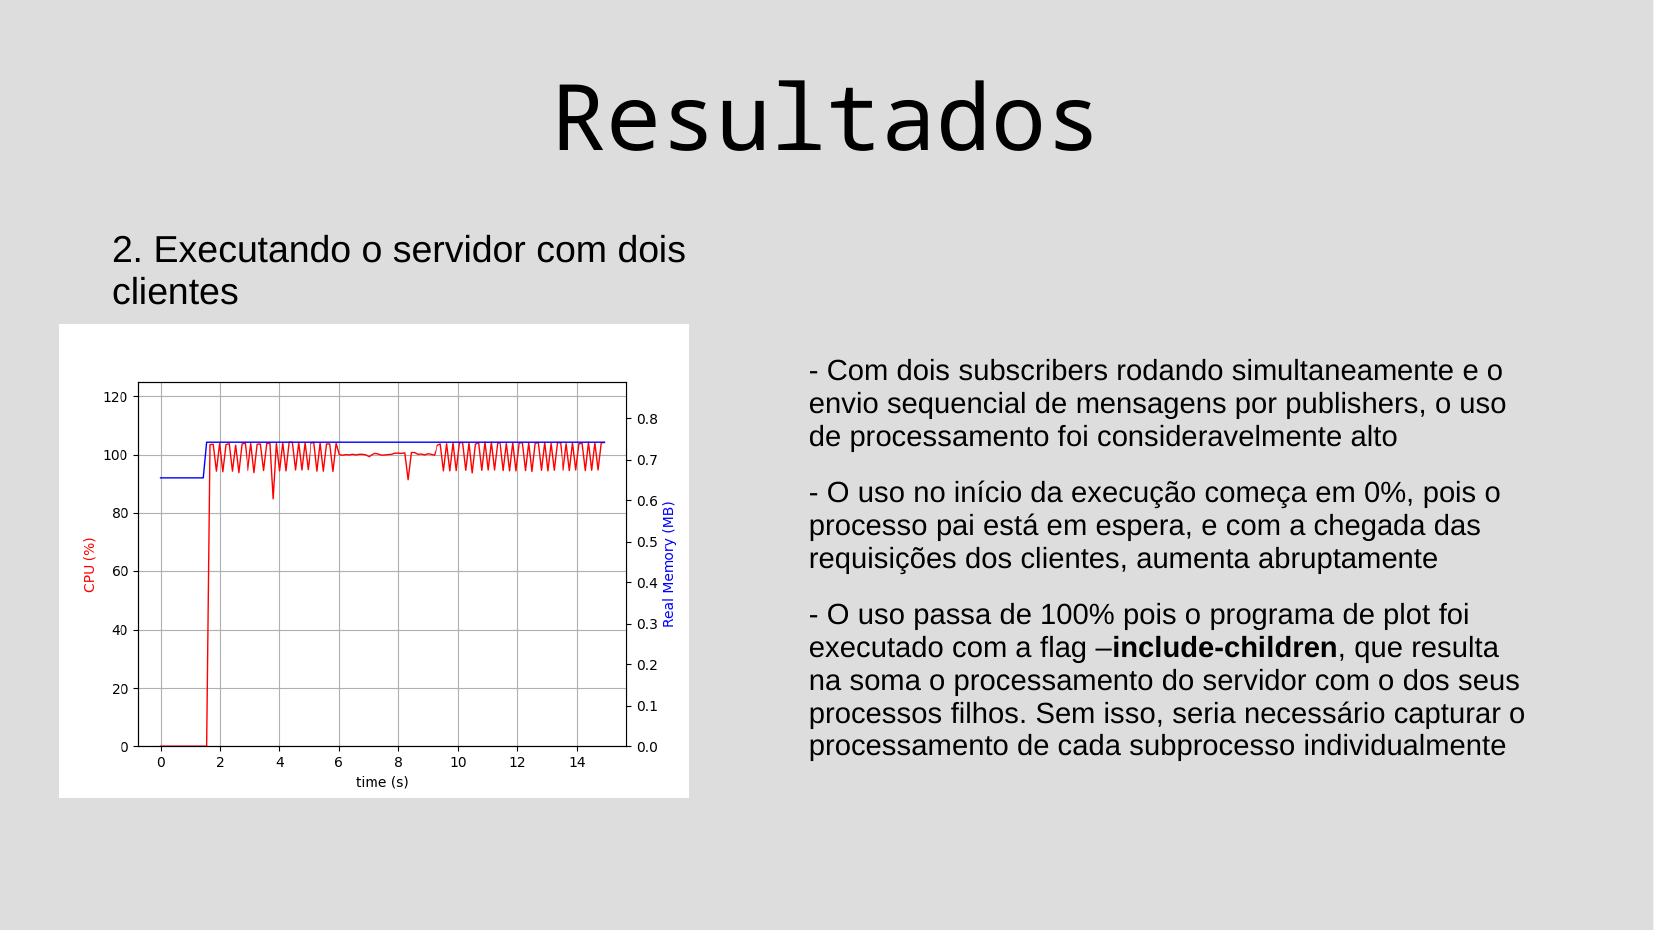

# Resultados
2. Executando o servidor com dois clientes
- Com dois subscribers rodando simultaneamente e o envio sequencial de mensagens por publishers, o uso de processamento foi consideravelmente alto
- O uso no início da execução começa em 0%, pois o processo pai está em espera, e com a chegada das requisições dos clientes, aumenta abruptamente
- O uso passa de 100% pois o programa de plot foi executado com a flag –include-children, que resulta na soma o processamento do servidor com o dos seus processos filhos. Sem isso, seria necessário capturar o processamento de cada subprocesso individualmente